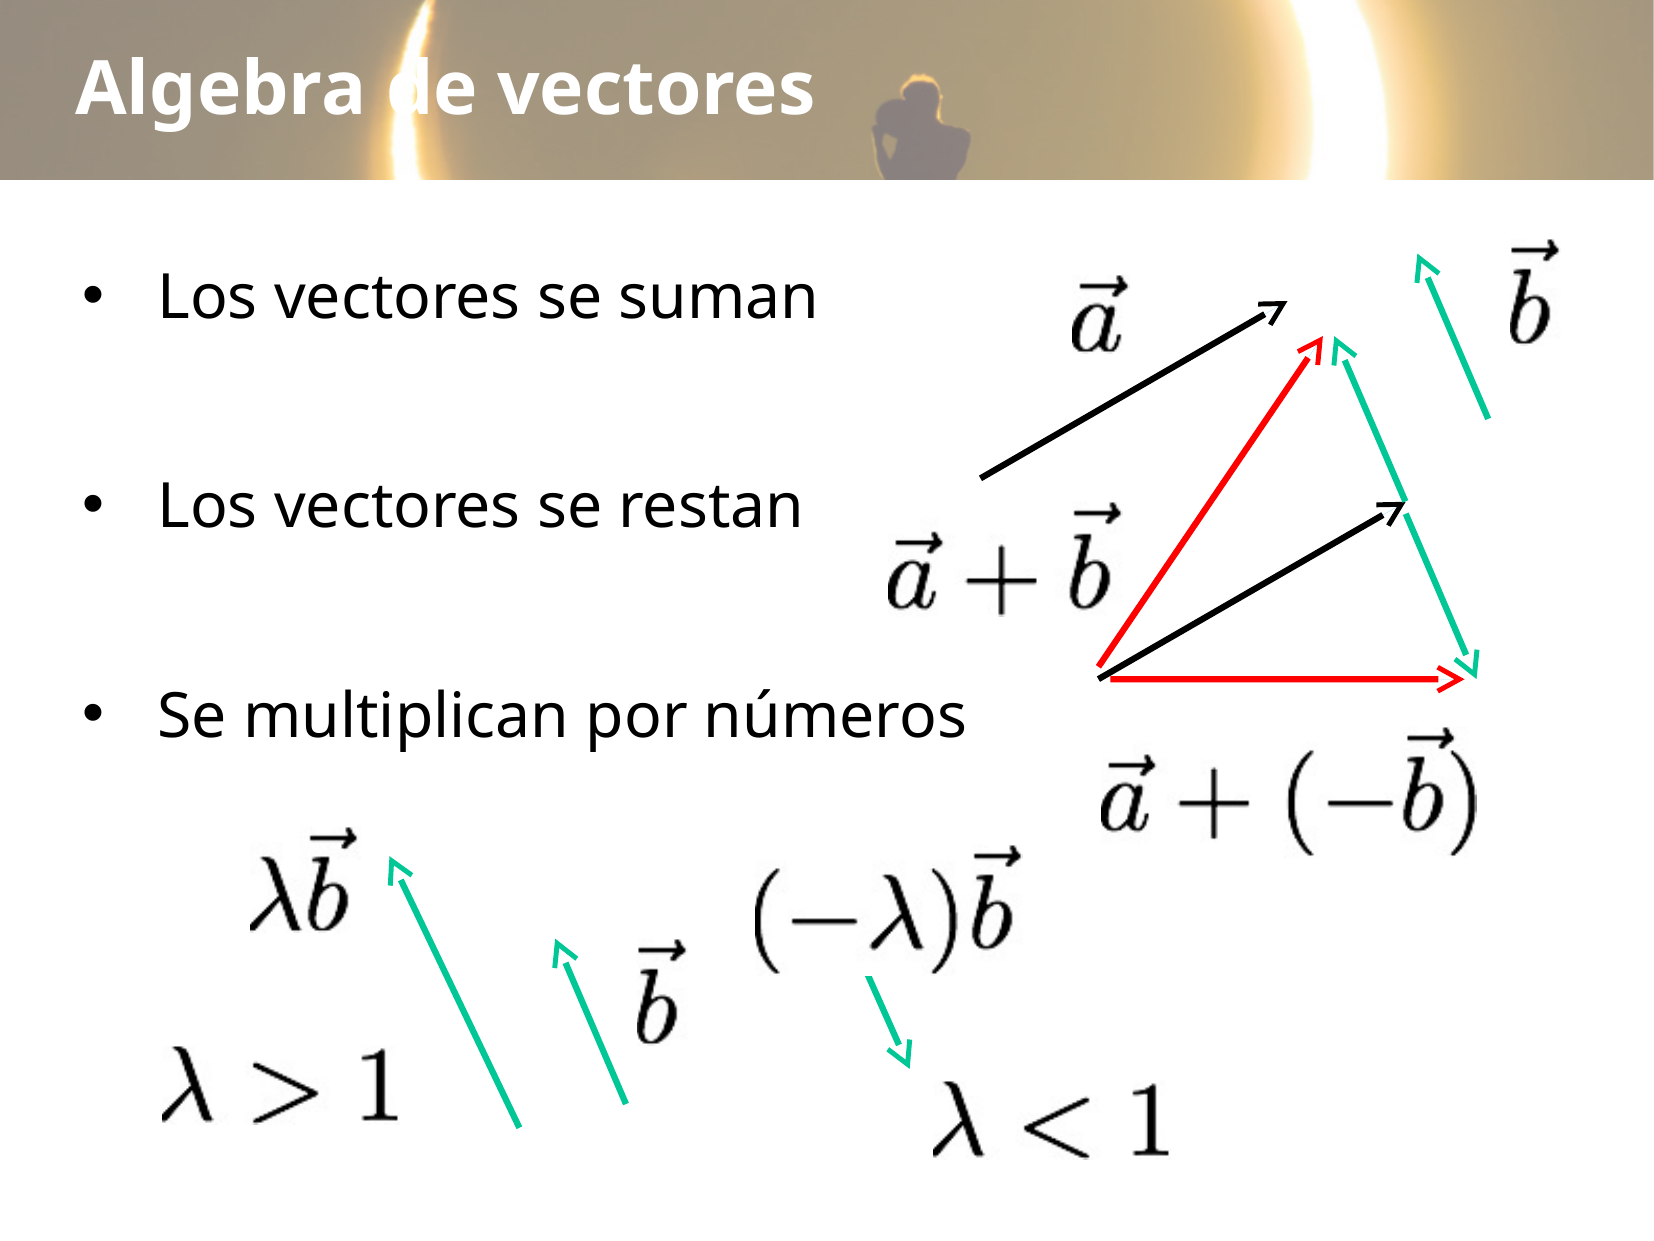

# Algebra de vectores
Los vectores se suman
Los vectores se restan
Se multiplican por números